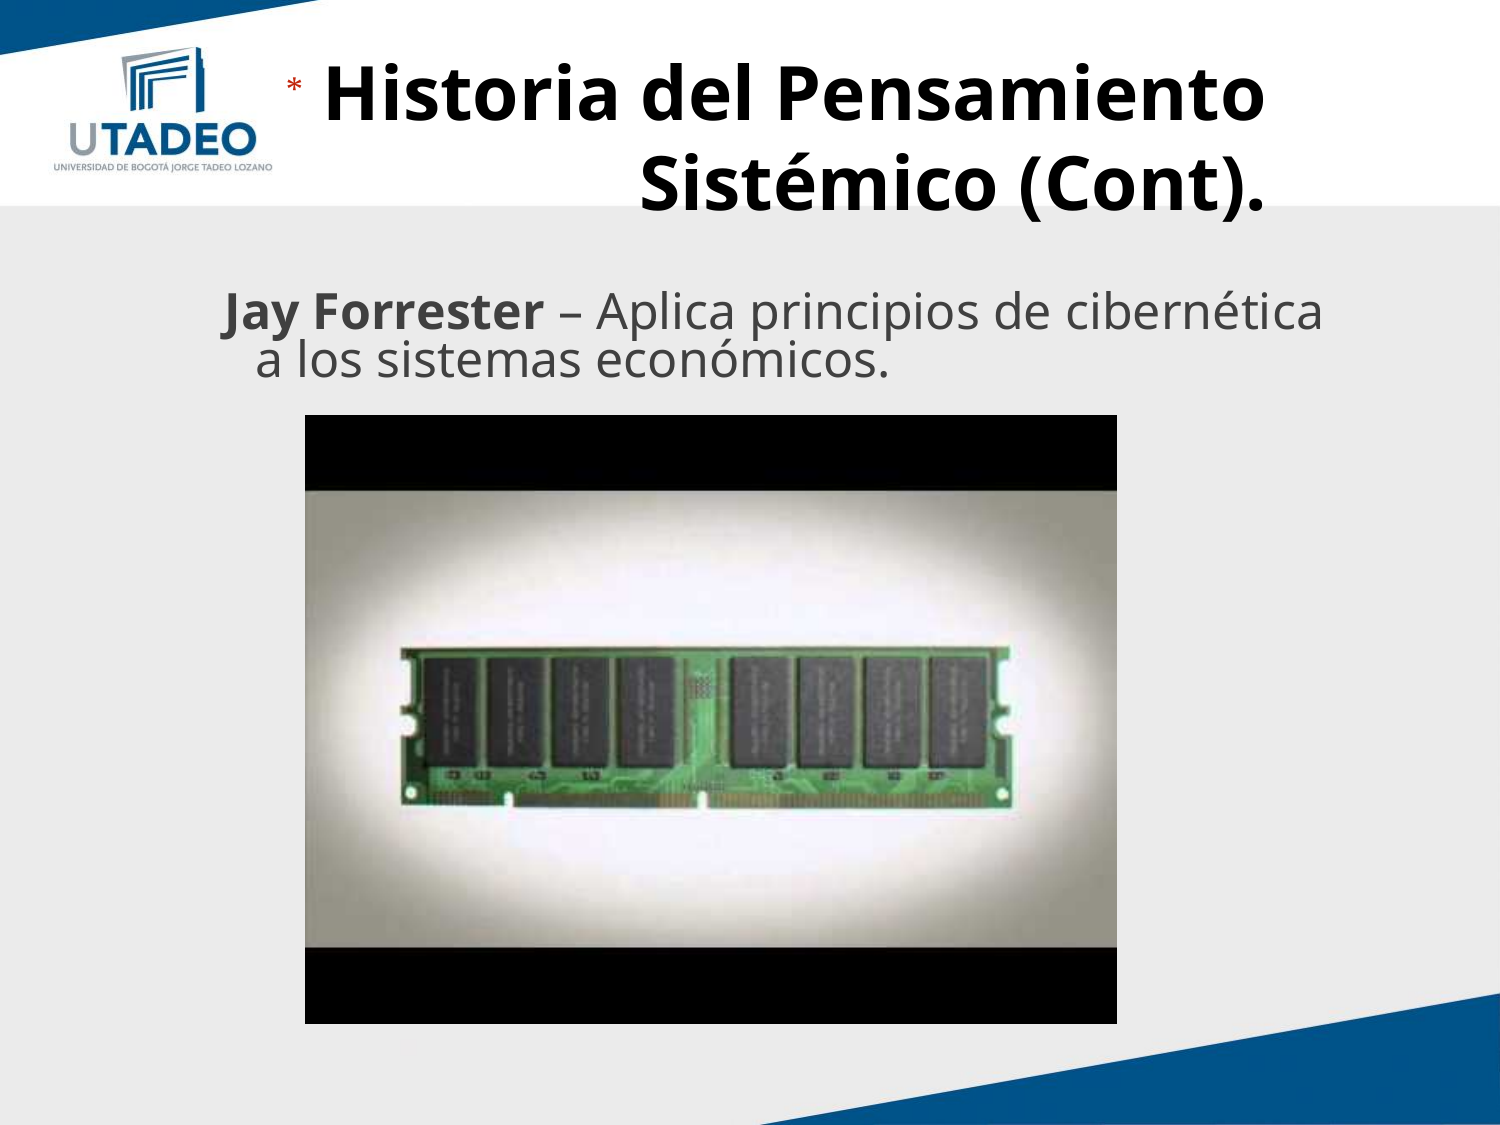

Historia del Pensamiento Sistémico (Cont).
# Jay Forrester – Aplica principios de cibernética a los sistemas económicos.